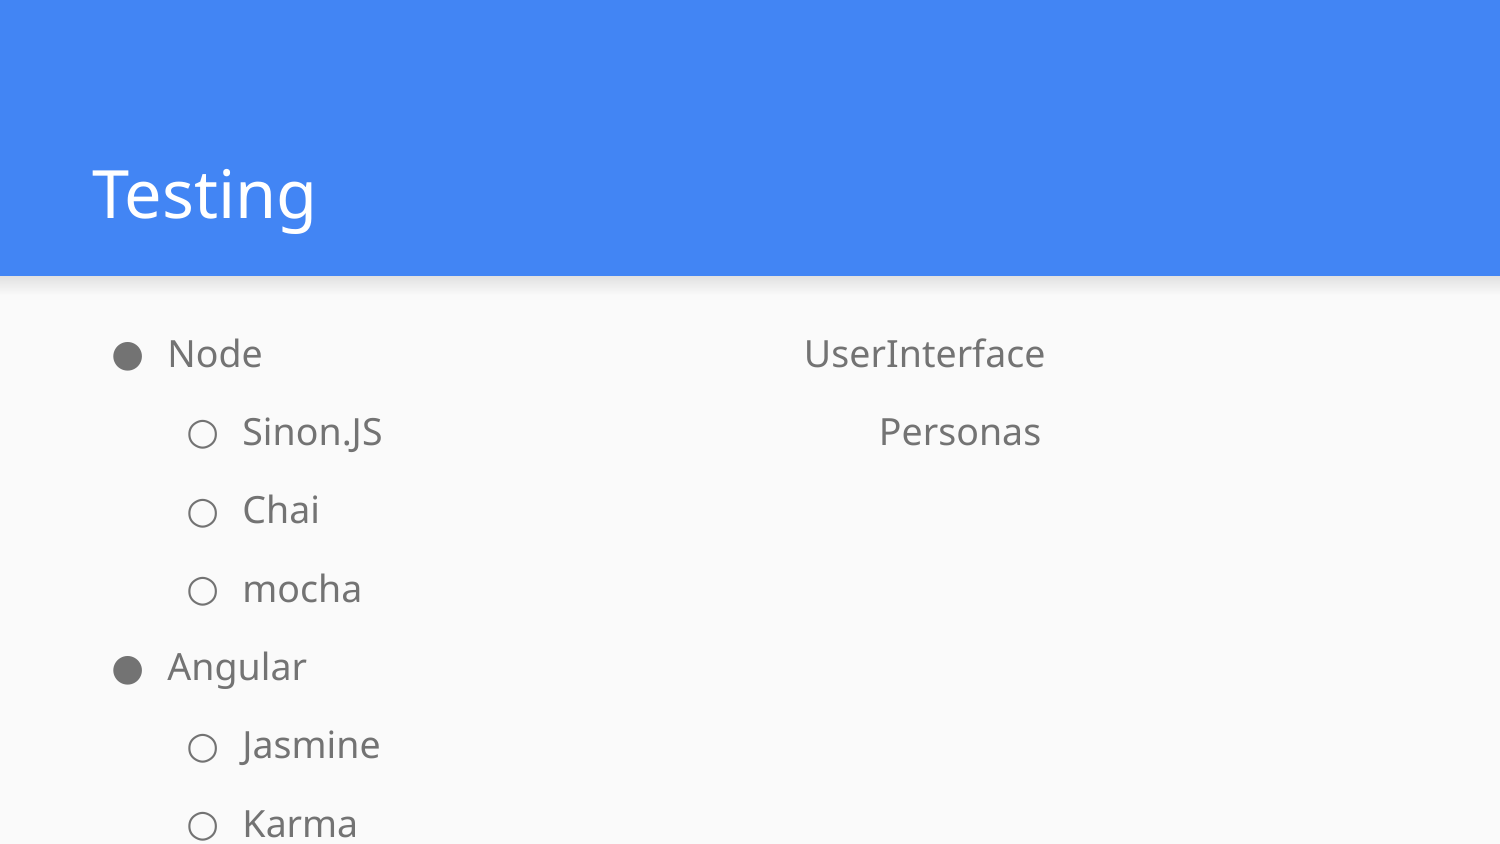

# Testing
Node
Sinon.JS
Chai
mocha
Angular
Jasmine
Karma
MySQL
Try to do MySQL injects
UserInterface
Personas